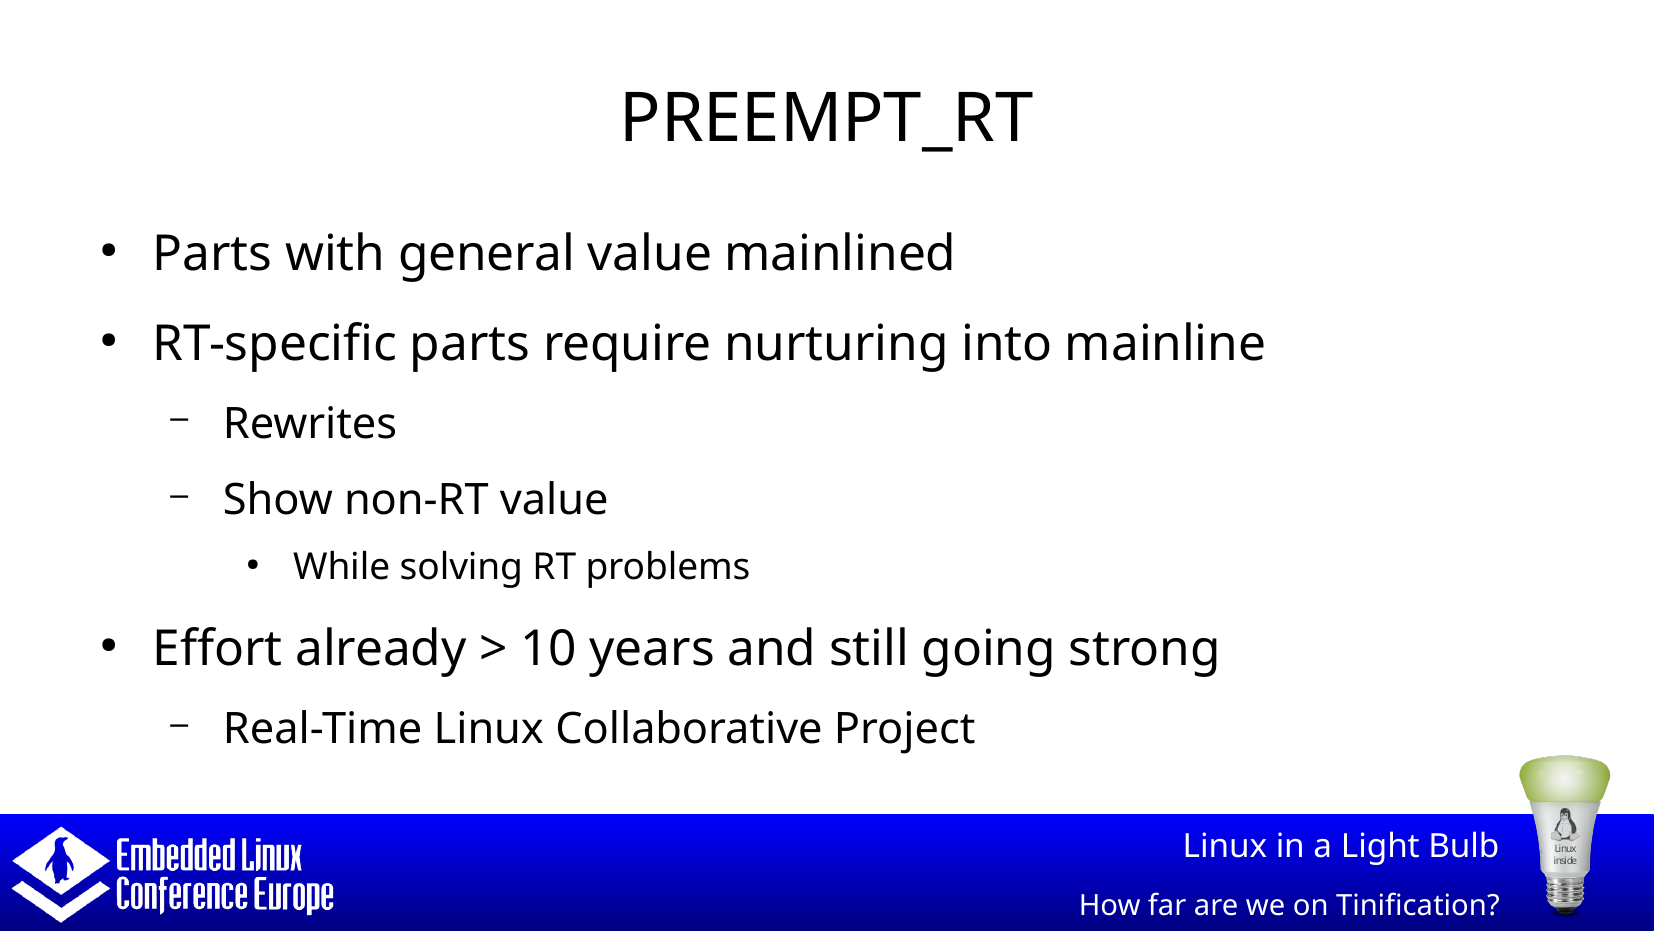

# PREEMPT_RT
Parts with general value mainlined
RT-specific parts require nurturing into mainline
Rewrites
Show non-RT value
While solving RT problems
Effort already > 10 years and still going strong
Real-Time Linux Collaborative Project
Linux in a Light Bulb